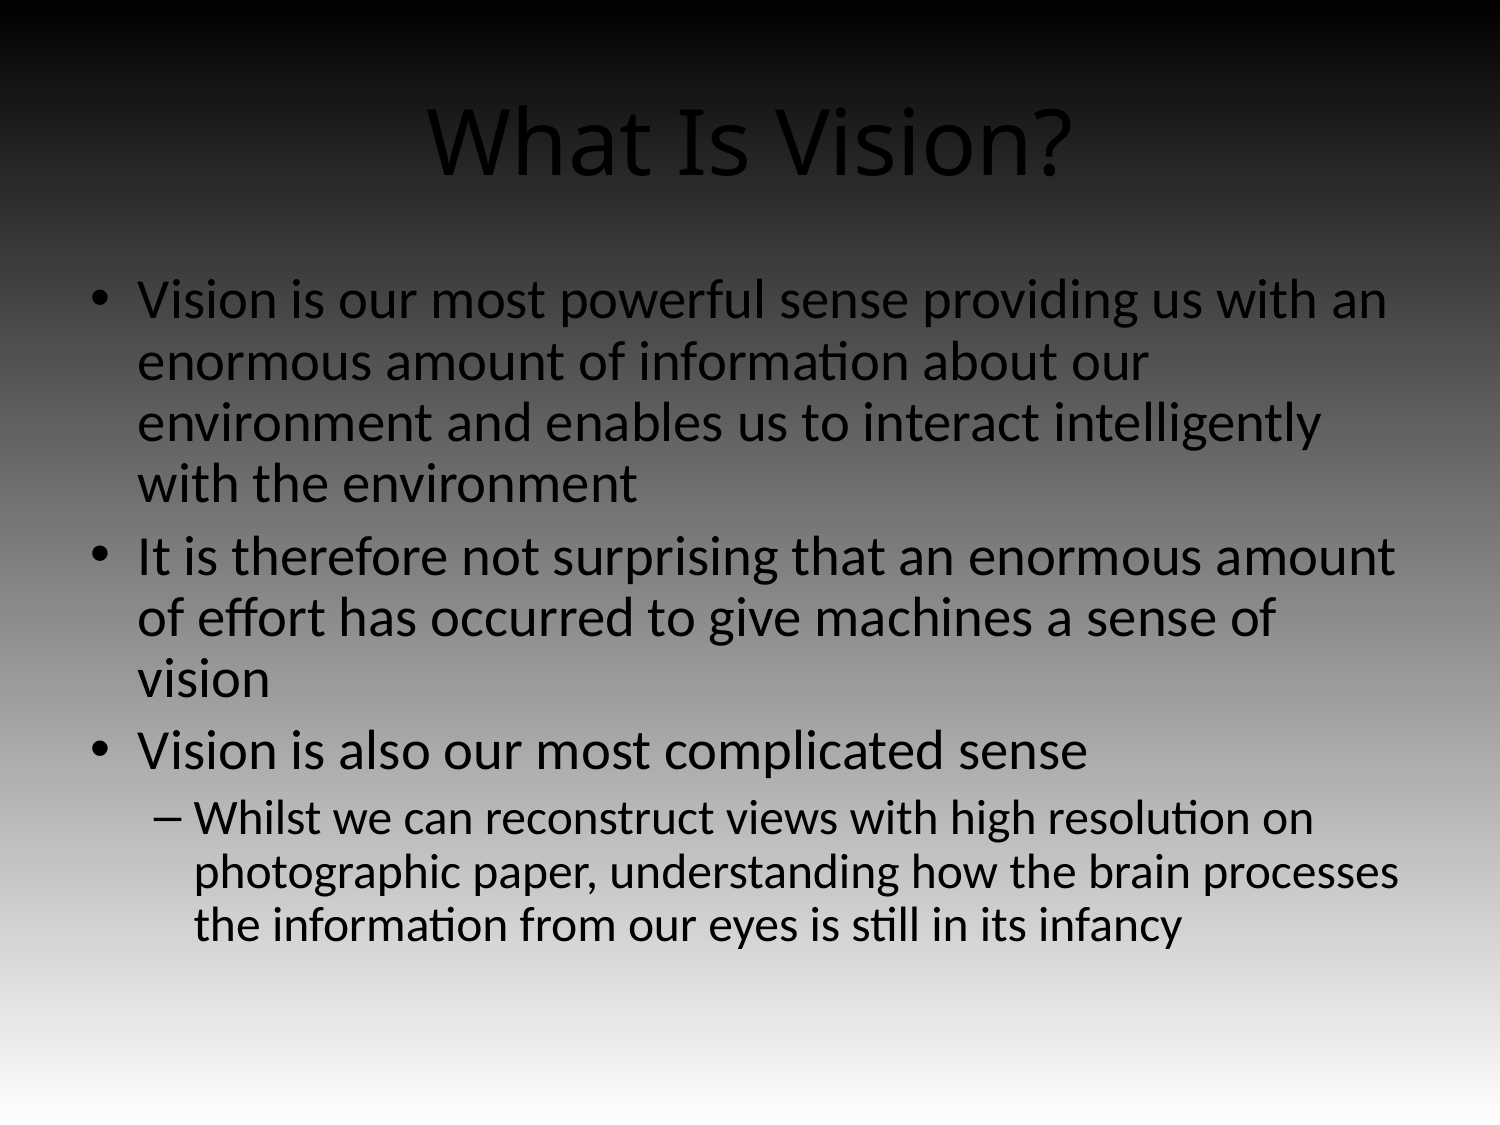

# What Is Vision?
Vision is our most powerful sense providing us with an enormous amount of information about our environment and enables us to interact intelligently with the environment
It is therefore not surprising that an enormous amount of effort has occurred to give machines a sense of vision
Vision is also our most complicated sense
Whilst we can reconstruct views with high resolution on photographic paper, understanding how the brain processes the information from our eyes is still in its infancy